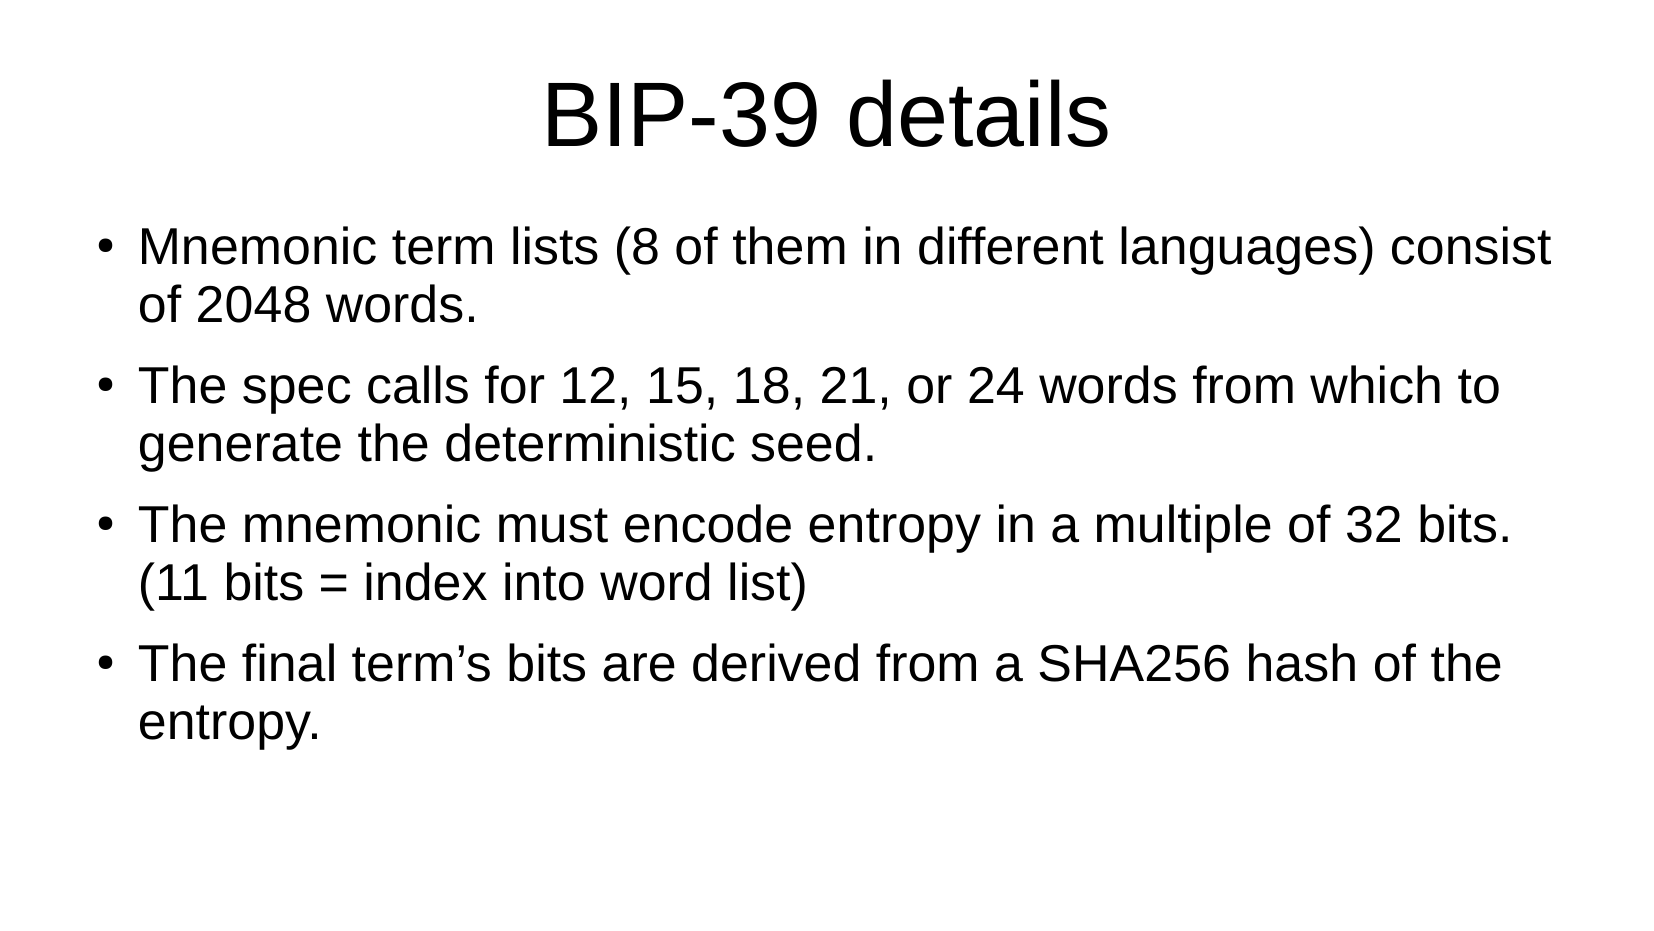

# BIP-39 details
Mnemonic term lists (8 of them in different languages) consist of 2048 words.
The spec calls for 12, 15, 18, 21, or 24 words from which to generate the deterministic seed.
The mnemonic must encode entropy in a multiple of 32 bits. (11 bits = index into word list)
The final term’s bits are derived from a SHA256 hash of the entropy.